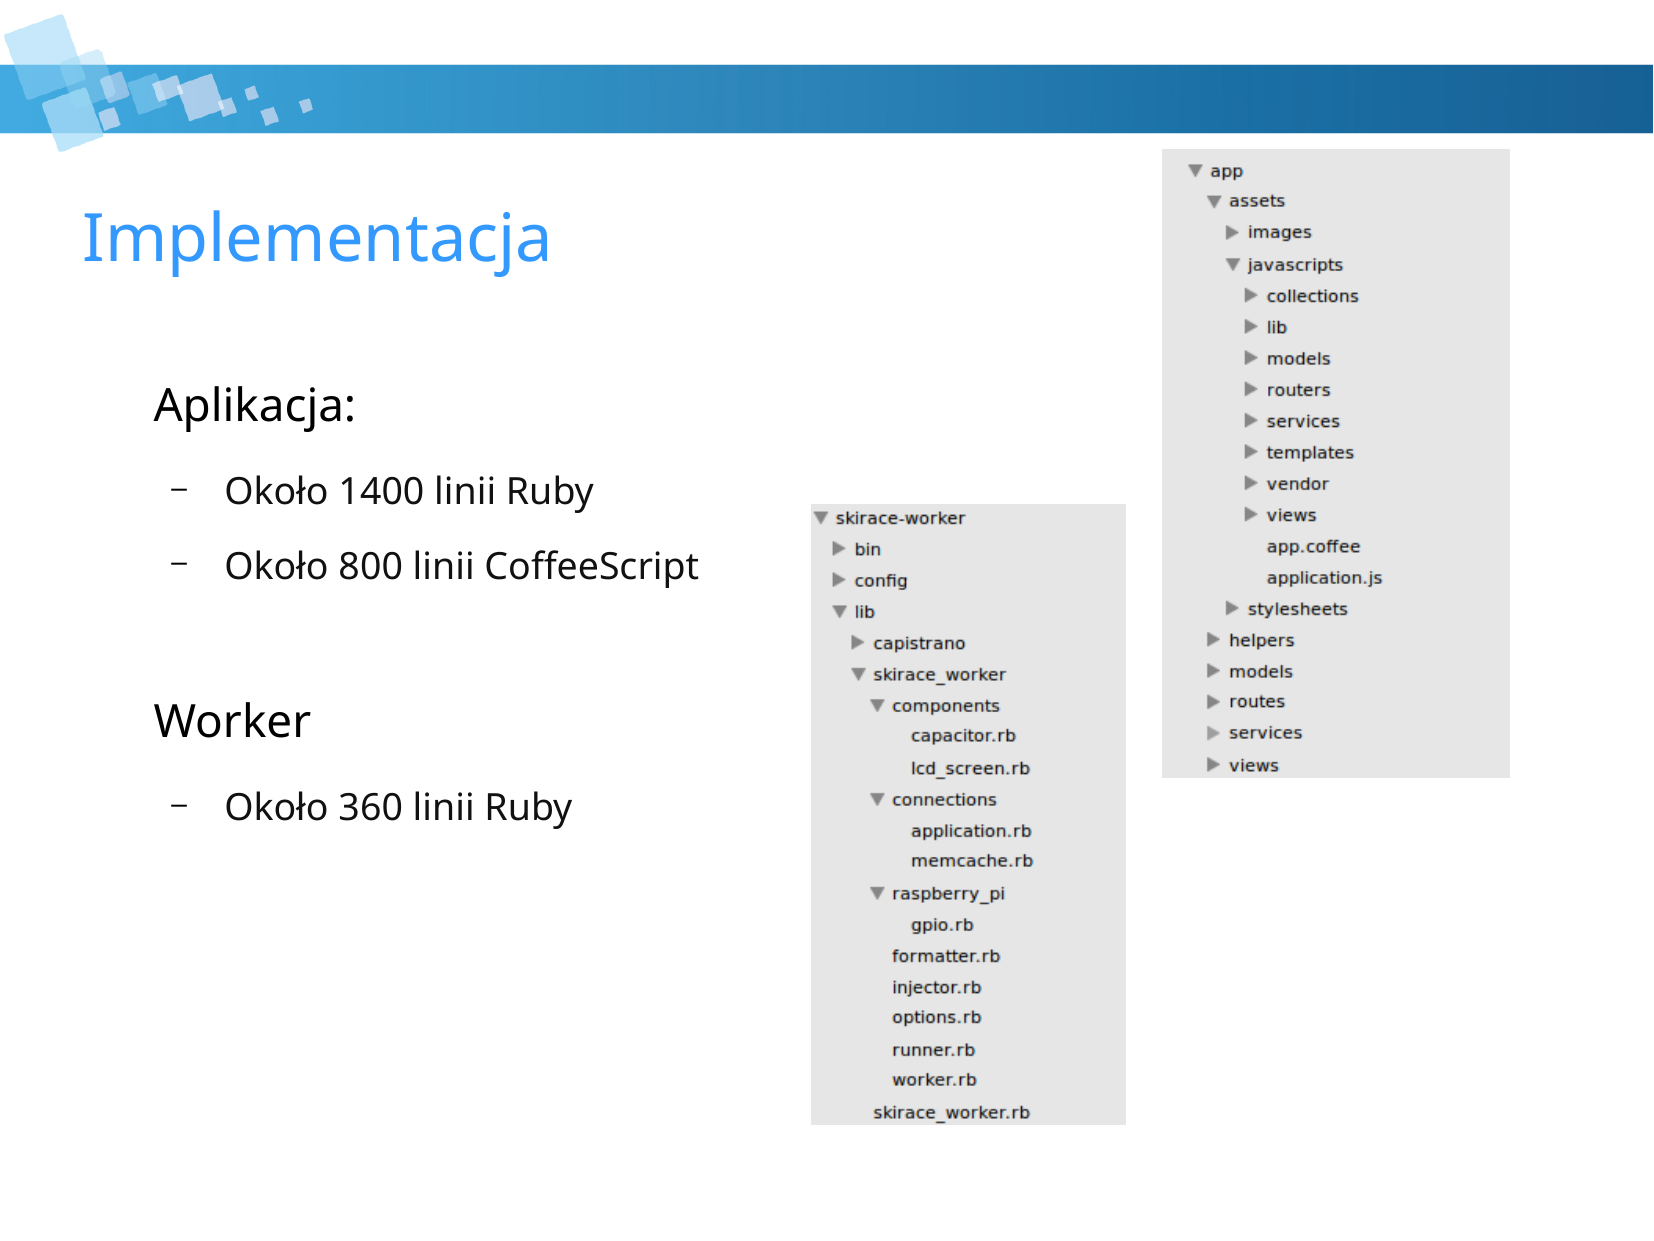

# Implementacja
Aplikacja:
Około 1400 linii Ruby
Około 800 linii CoffeeScript
Worker
Około 360 linii Ruby